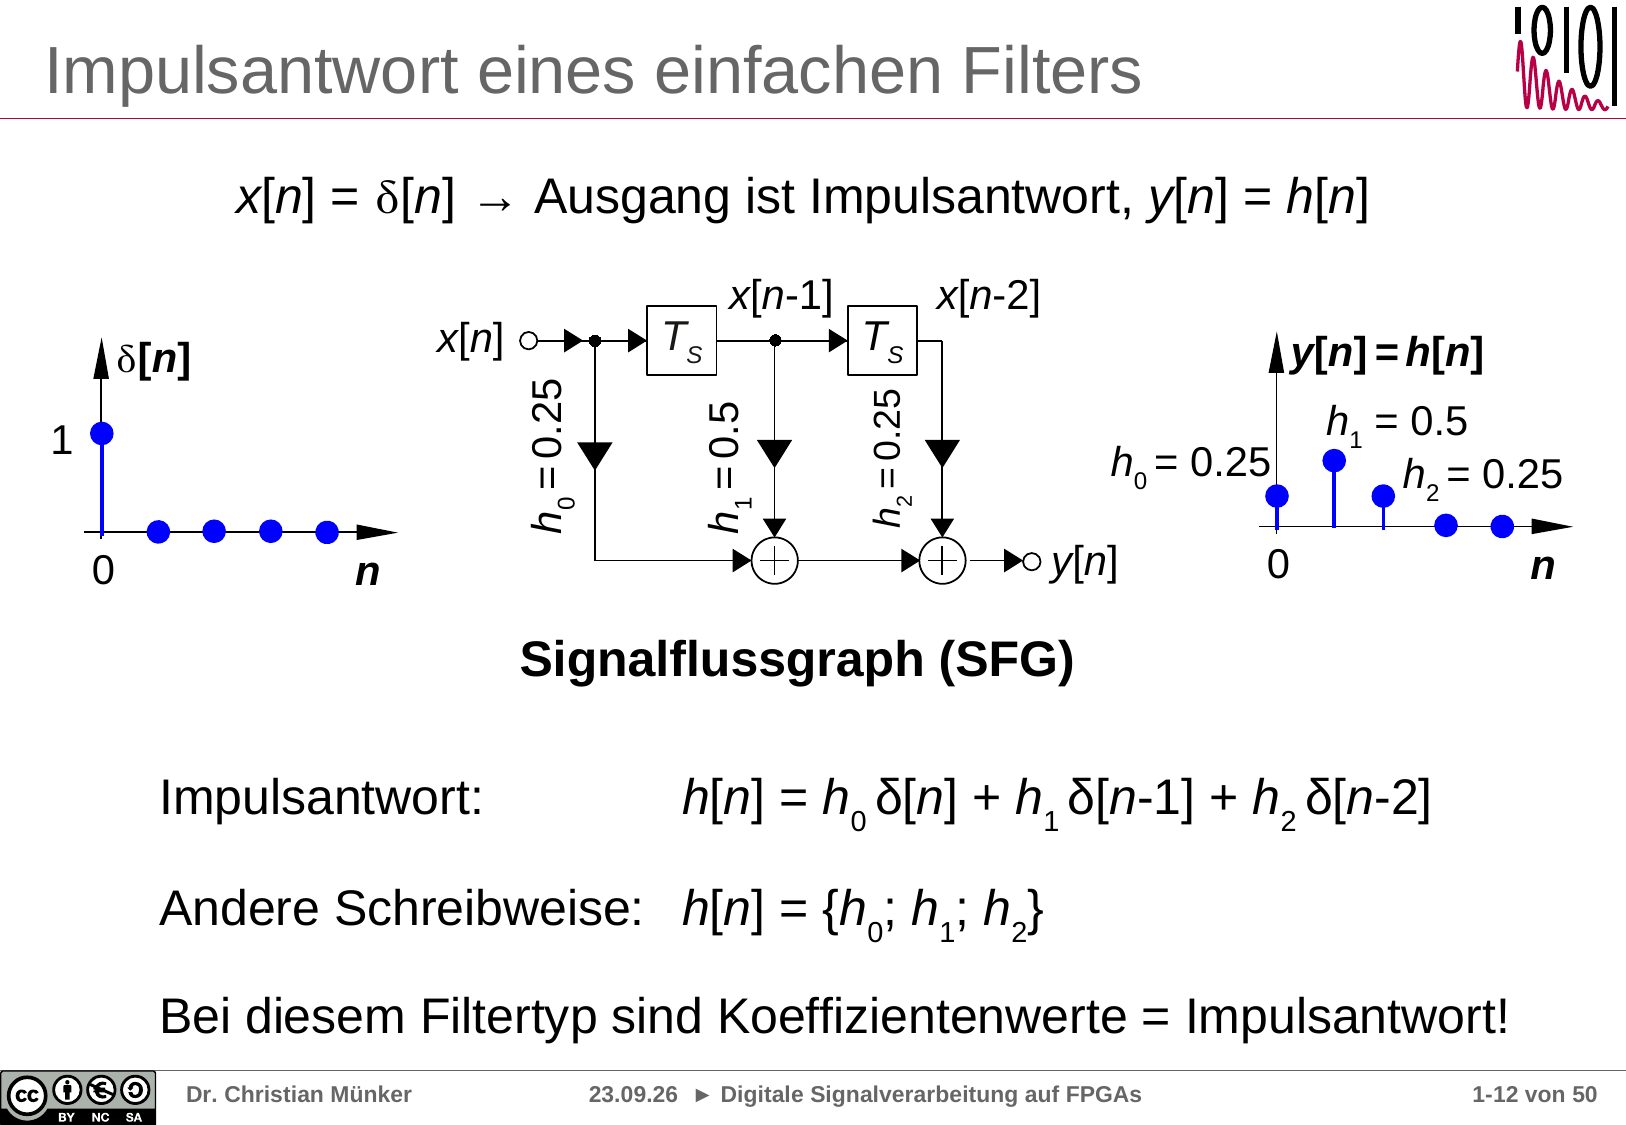

# Impulsantwort eines einfachen Filters
x[n] = [n] → Ausgang ist Impulsantwort, y[n] = h[n]
x[n-1]
x[n-2]
TS
TS
x[n]
h0 = 0.25
h2 = 0.25
h1 = 0.5
y[n]
y[n] = h[n]
h1 = 0.5
h0 = 0.25
h2 = 0.25
0
n
[n]
1
0
n
Signalflussgraph (SFG)
Impulsantwort:		h[n] = h0 δ[n] + h1 δ[n-1] + h2 δ[n-2]
Andere Schreibweise: 	h[n] = {h0; h1; h2}
Bei diesem Filtertyp sind Koeffizientenwerte = Impulsantwort!